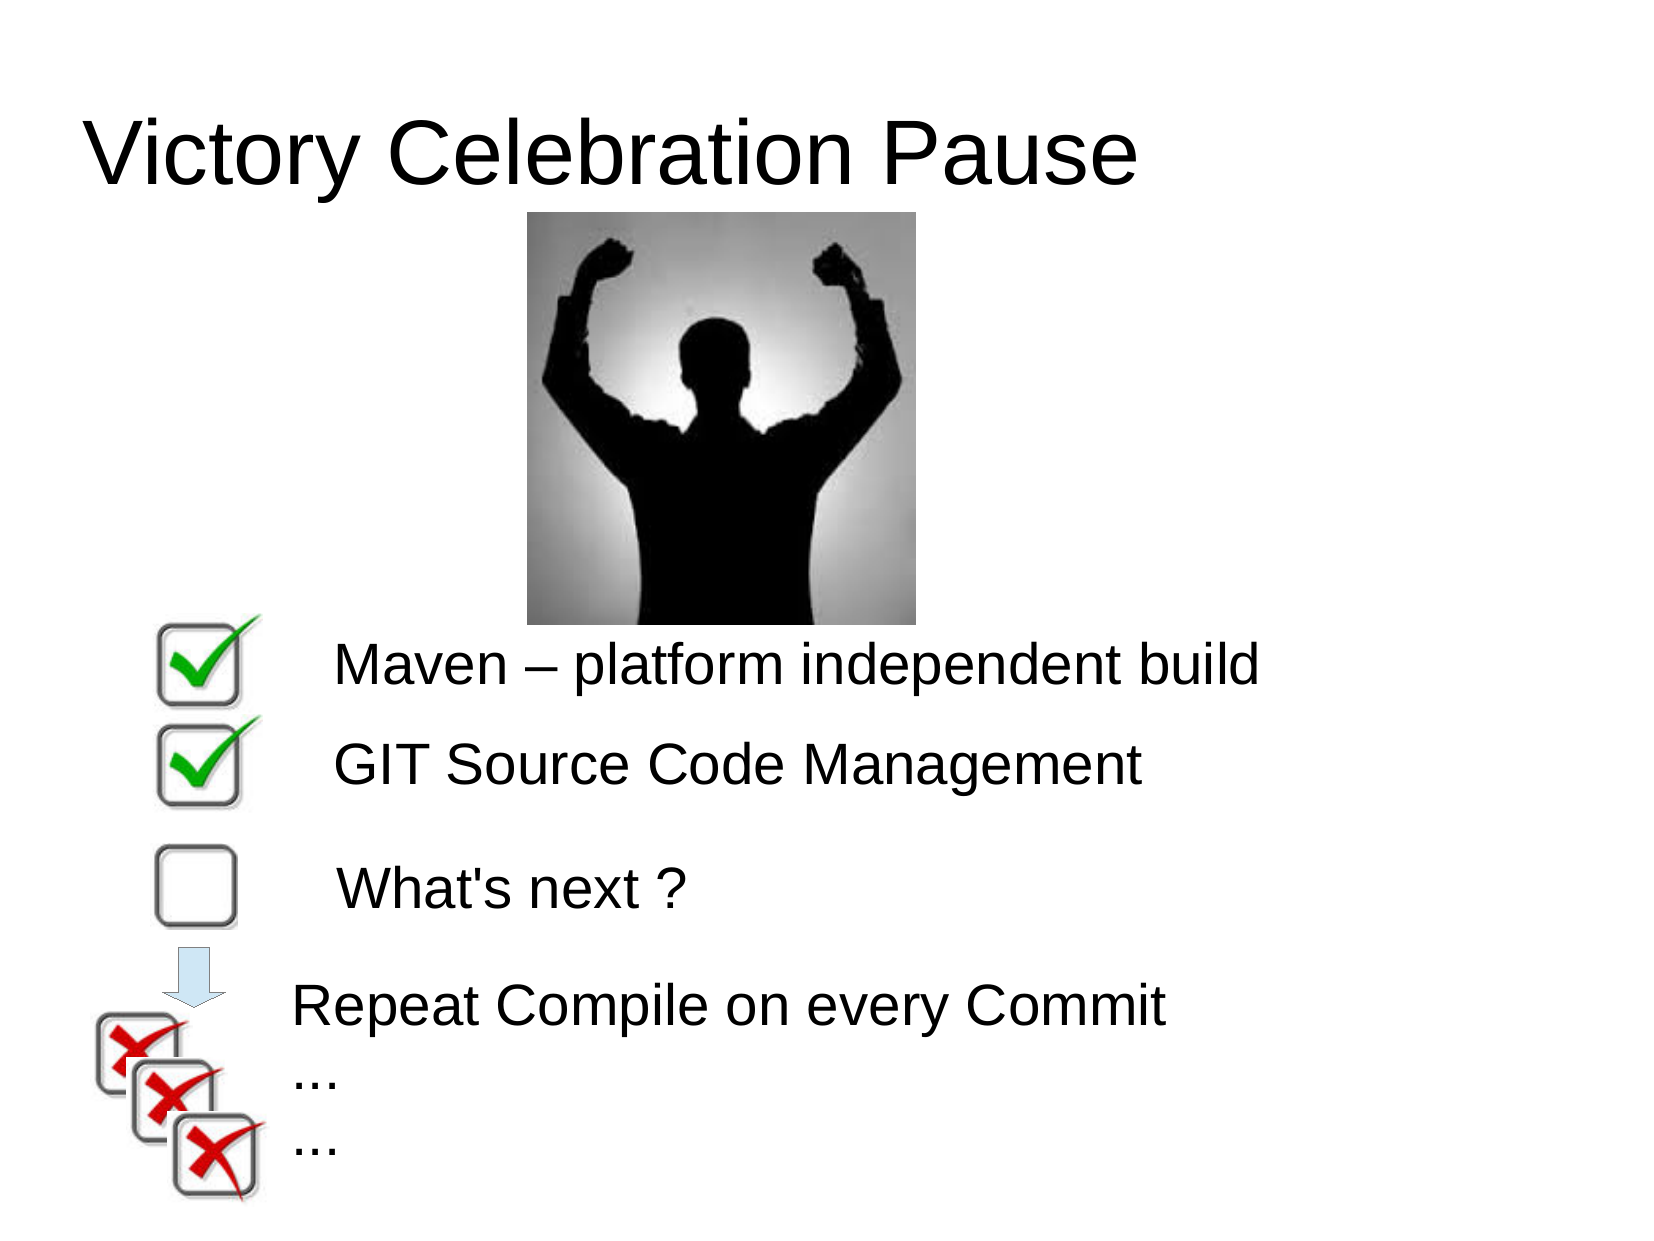

# Victory Celebration Pause
Maven – platform independent build
GIT Source Code Management
What's next ?
Repeat Compile on every Commit
...
...